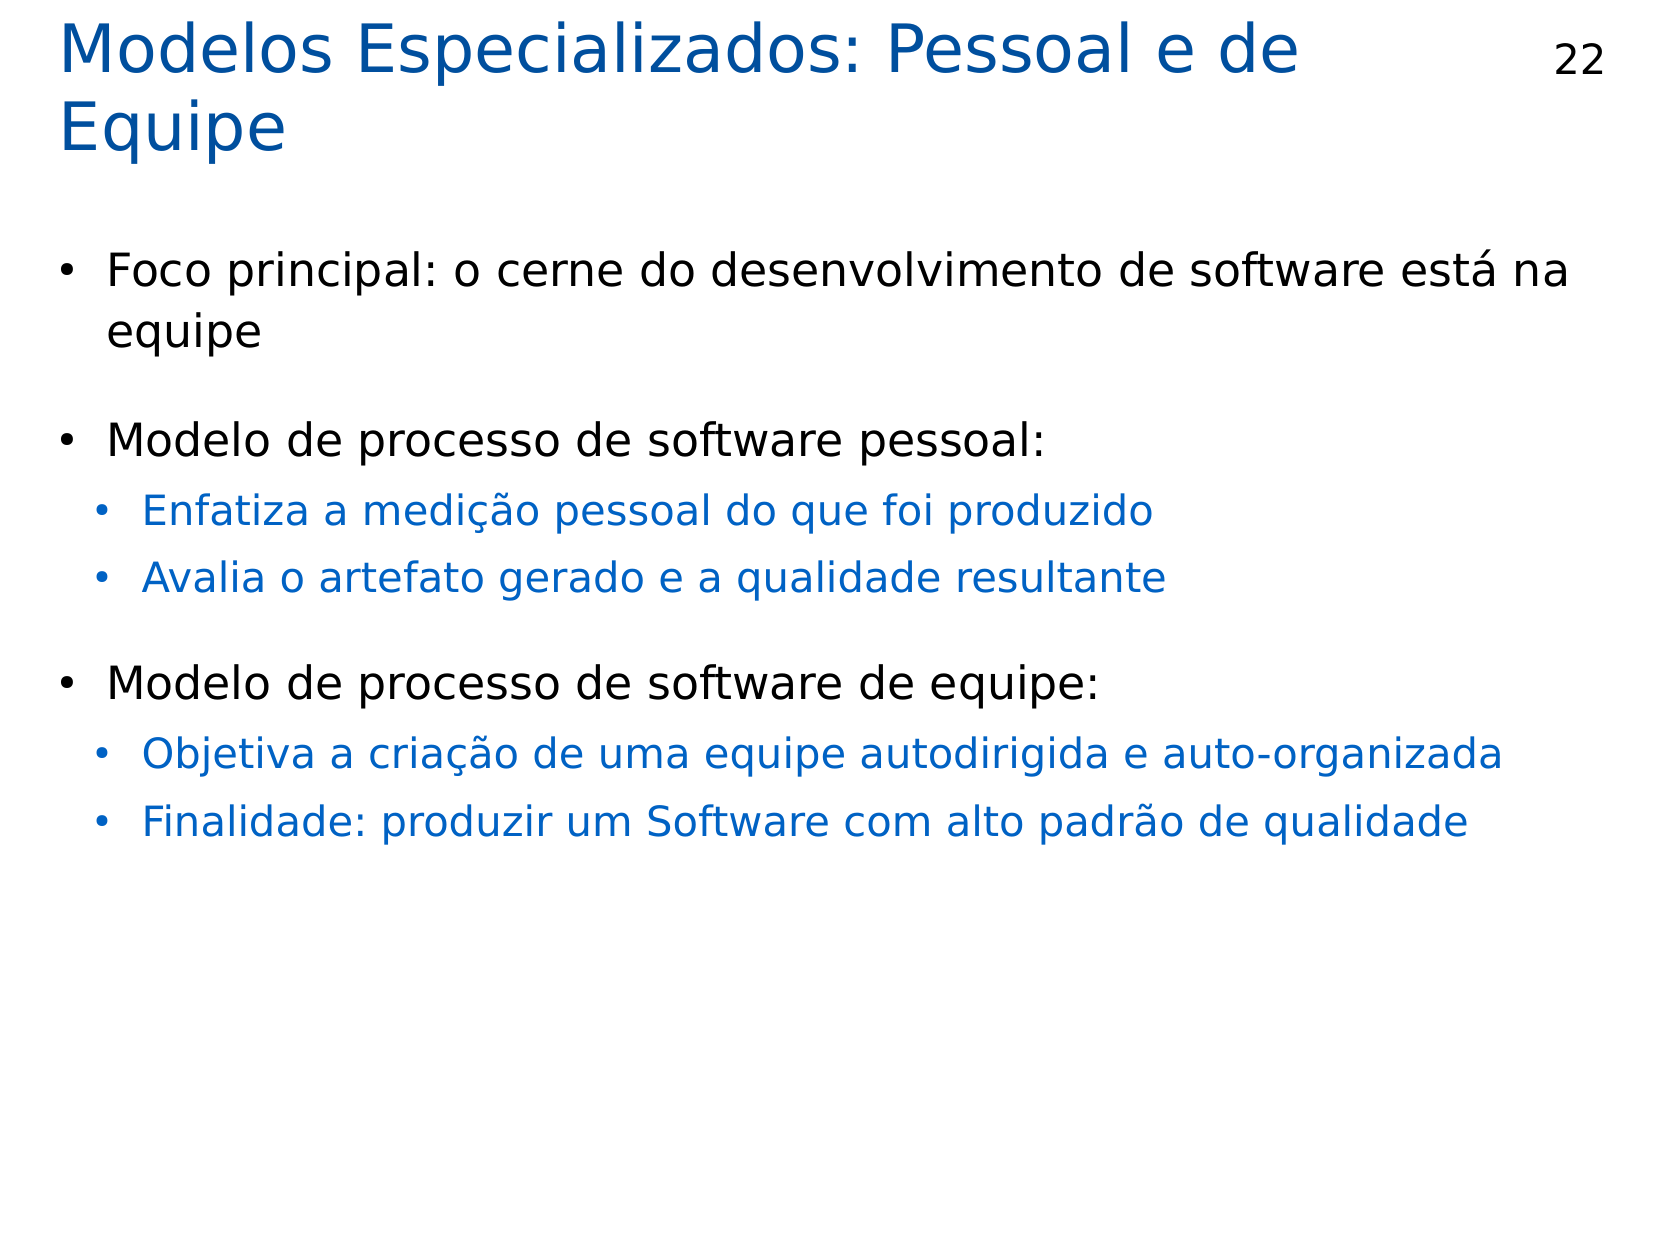

# Modelos Especializados: Pessoal e de Equipe
22
Foco principal: o cerne do desenvolvimento de software está na equipe
Modelo de processo de software pessoal:
Enfatiza a medição pessoal do que foi produzido
Avalia o artefato gerado e a qualidade resultante
Modelo de processo de software de equipe:
Objetiva a criação de uma equipe autodirigida e auto-organizada
Finalidade: produzir um Software com alto padrão de qualidade